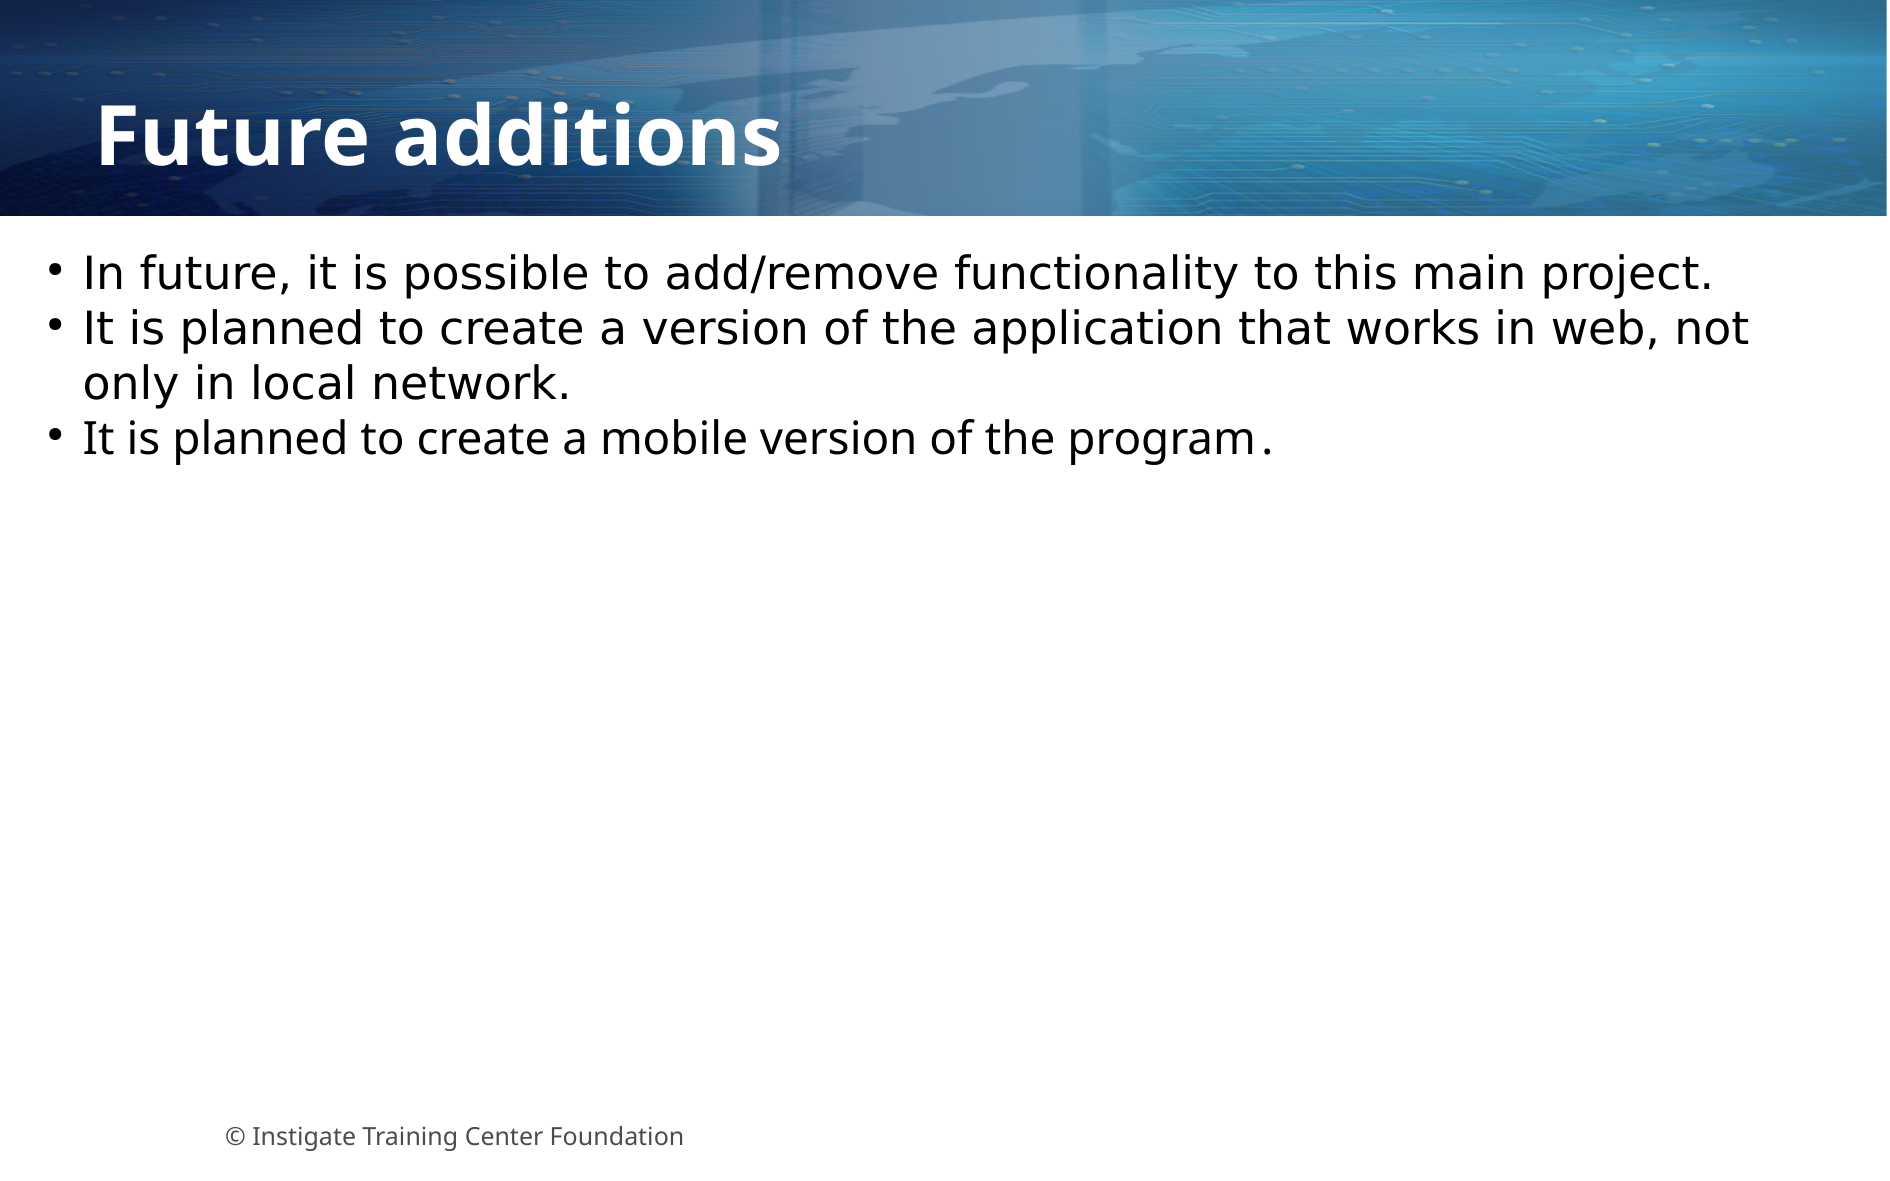

Future additions
In future, it is possible to add/remove functionality to this main project.
It is planned to create a version of the application that works in web, not only in local network.
It is planned to create a mobile version of the program․